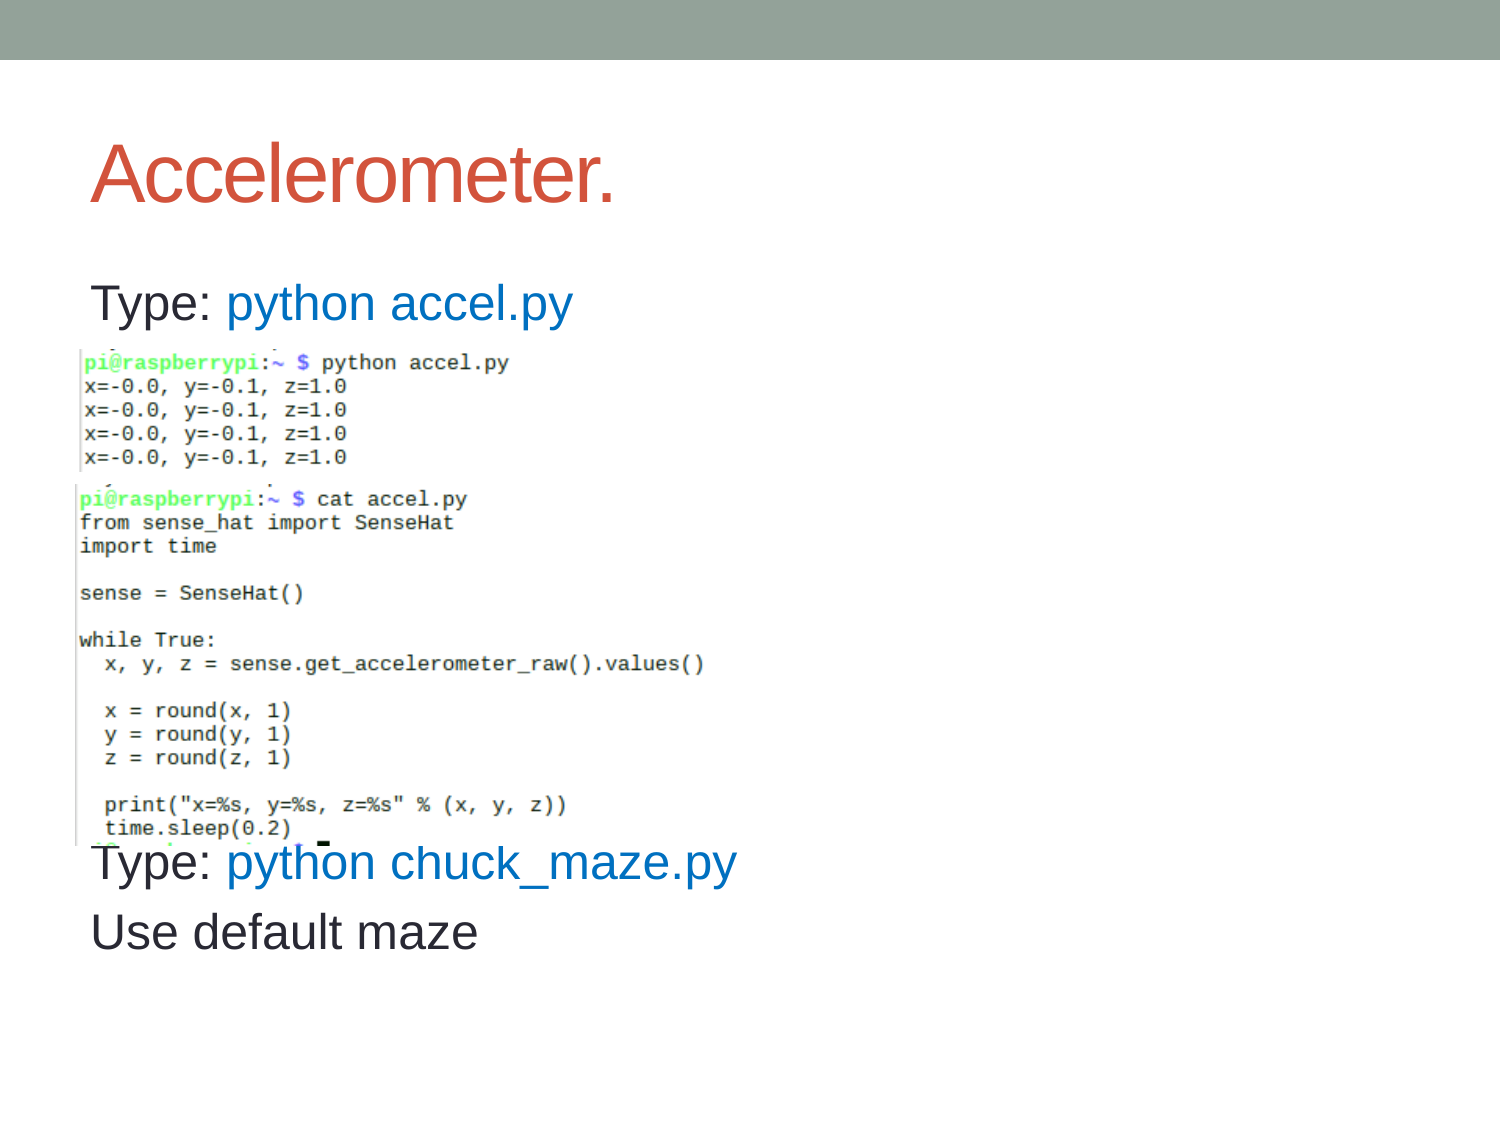

# Accelerometer.
Type: python accel.py
Type: python chuck_maze.py
Use default maze